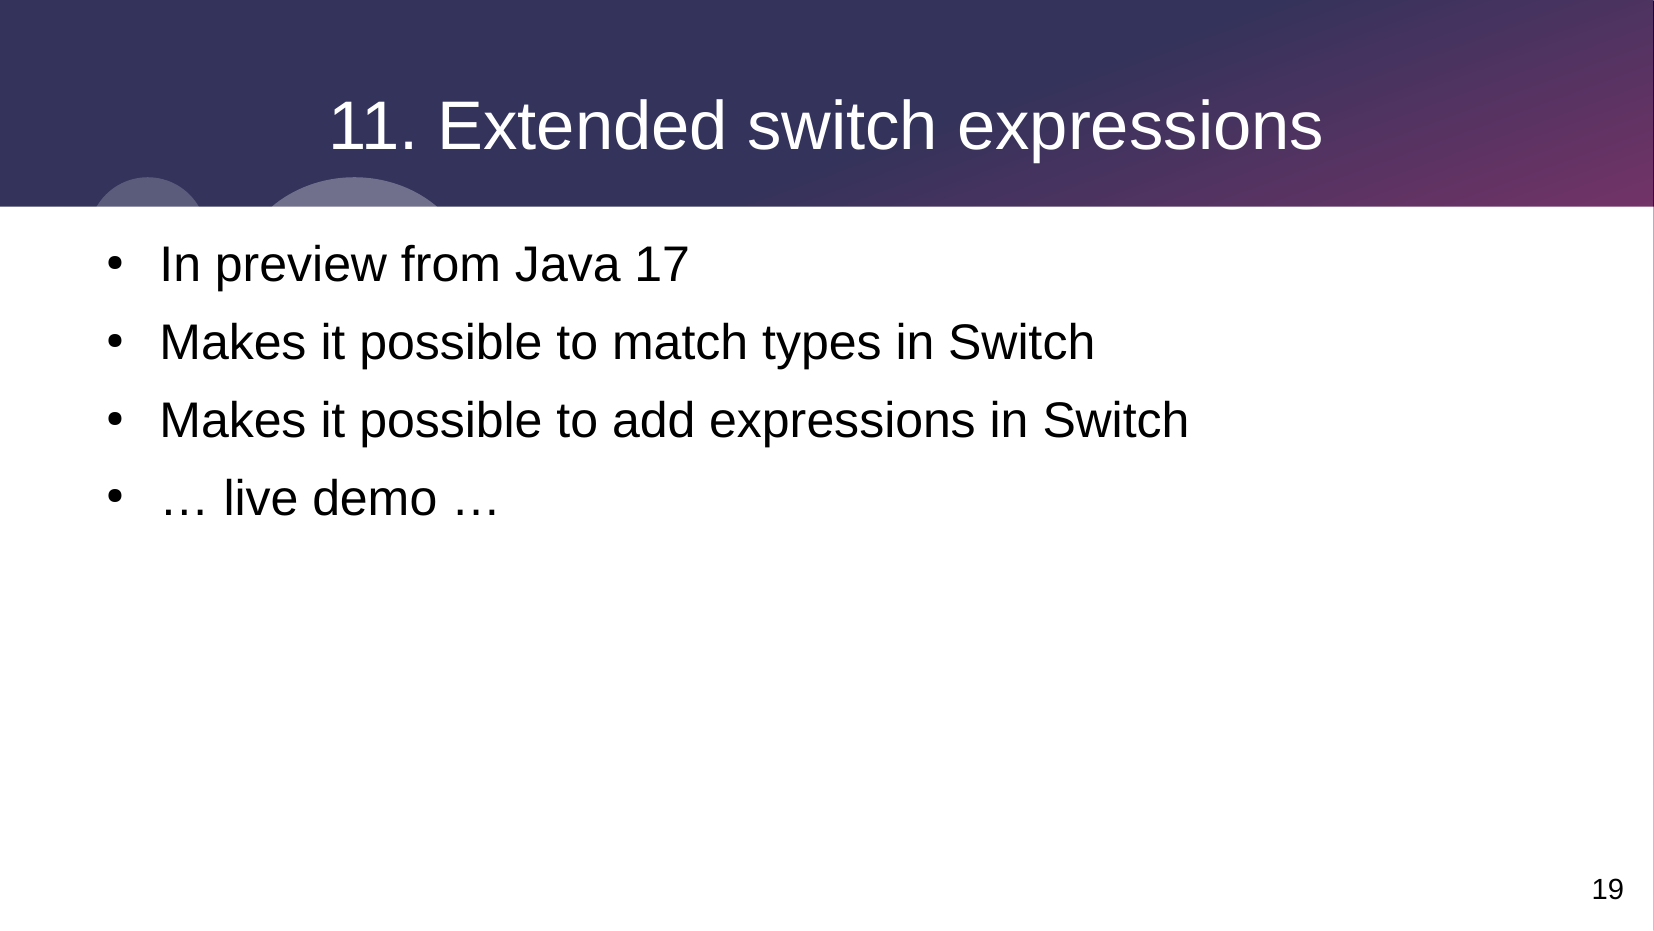

# 11. Extended switch expressions
In preview from Java 17
Makes it possible to match types in Switch
Makes it possible to add expressions in Switch
… live demo …